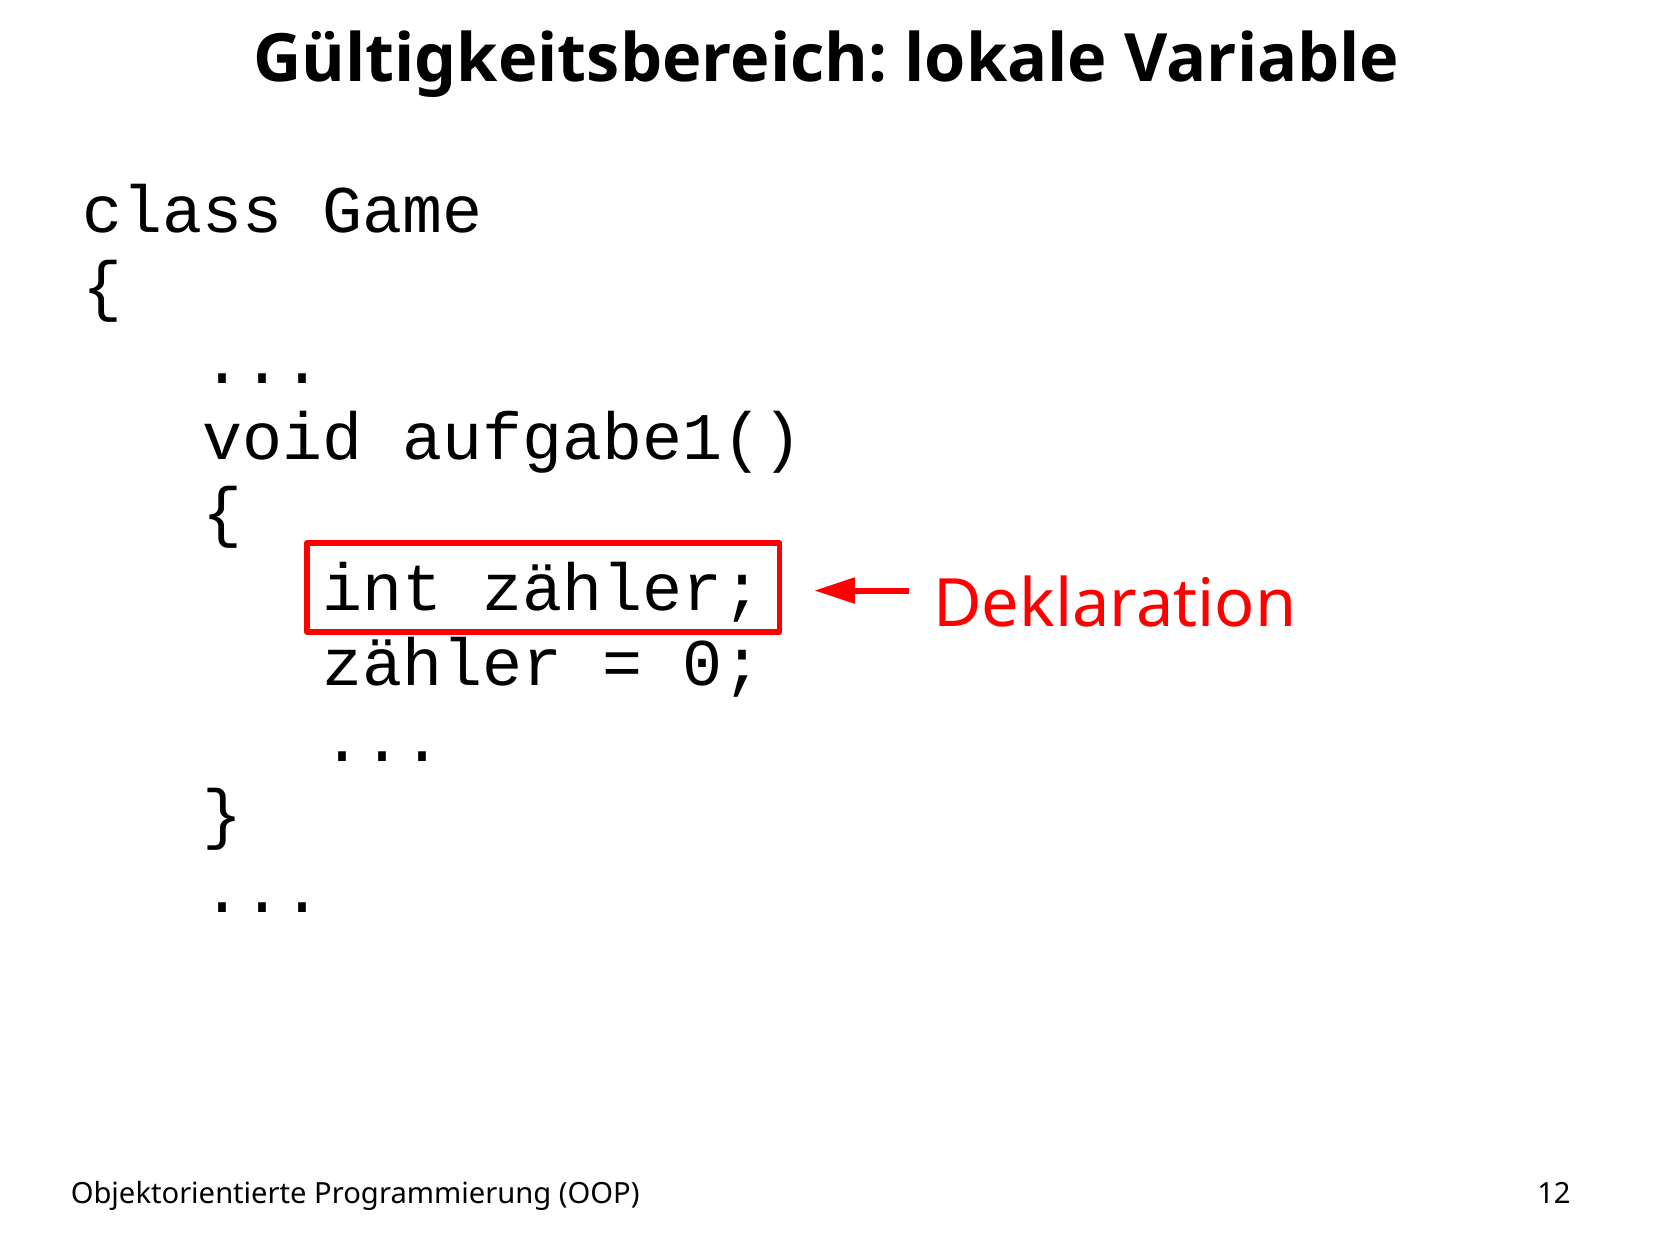

# Gültigkeitsbereich: lokale Variable
class Game
{
 ...
 void aufgabe1()
 {
 int zähler;
 zähler = 0;
 ...
 }
 ...
Deklaration
Objektorientierte Programmierung (OOP)
12